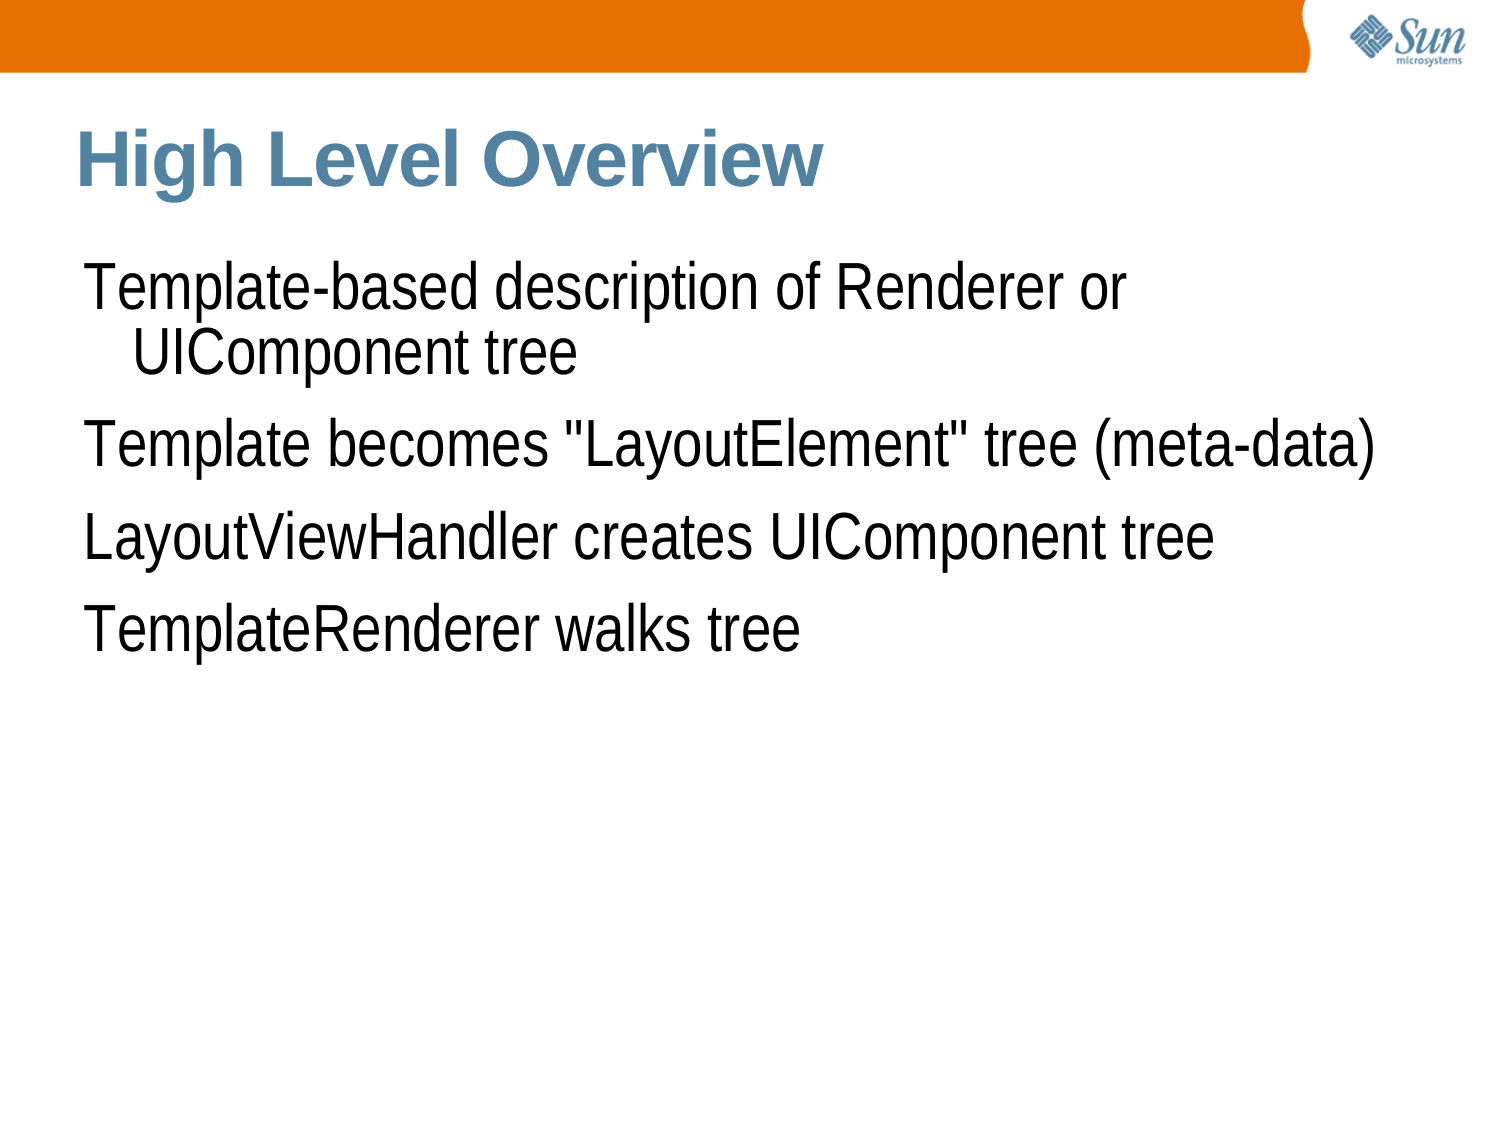

# High Level Overview
Template-based description of Renderer or UIComponent tree
Template becomes "LayoutElement" tree (meta-data)
LayoutViewHandler creates UIComponent tree
TemplateRenderer walks tree